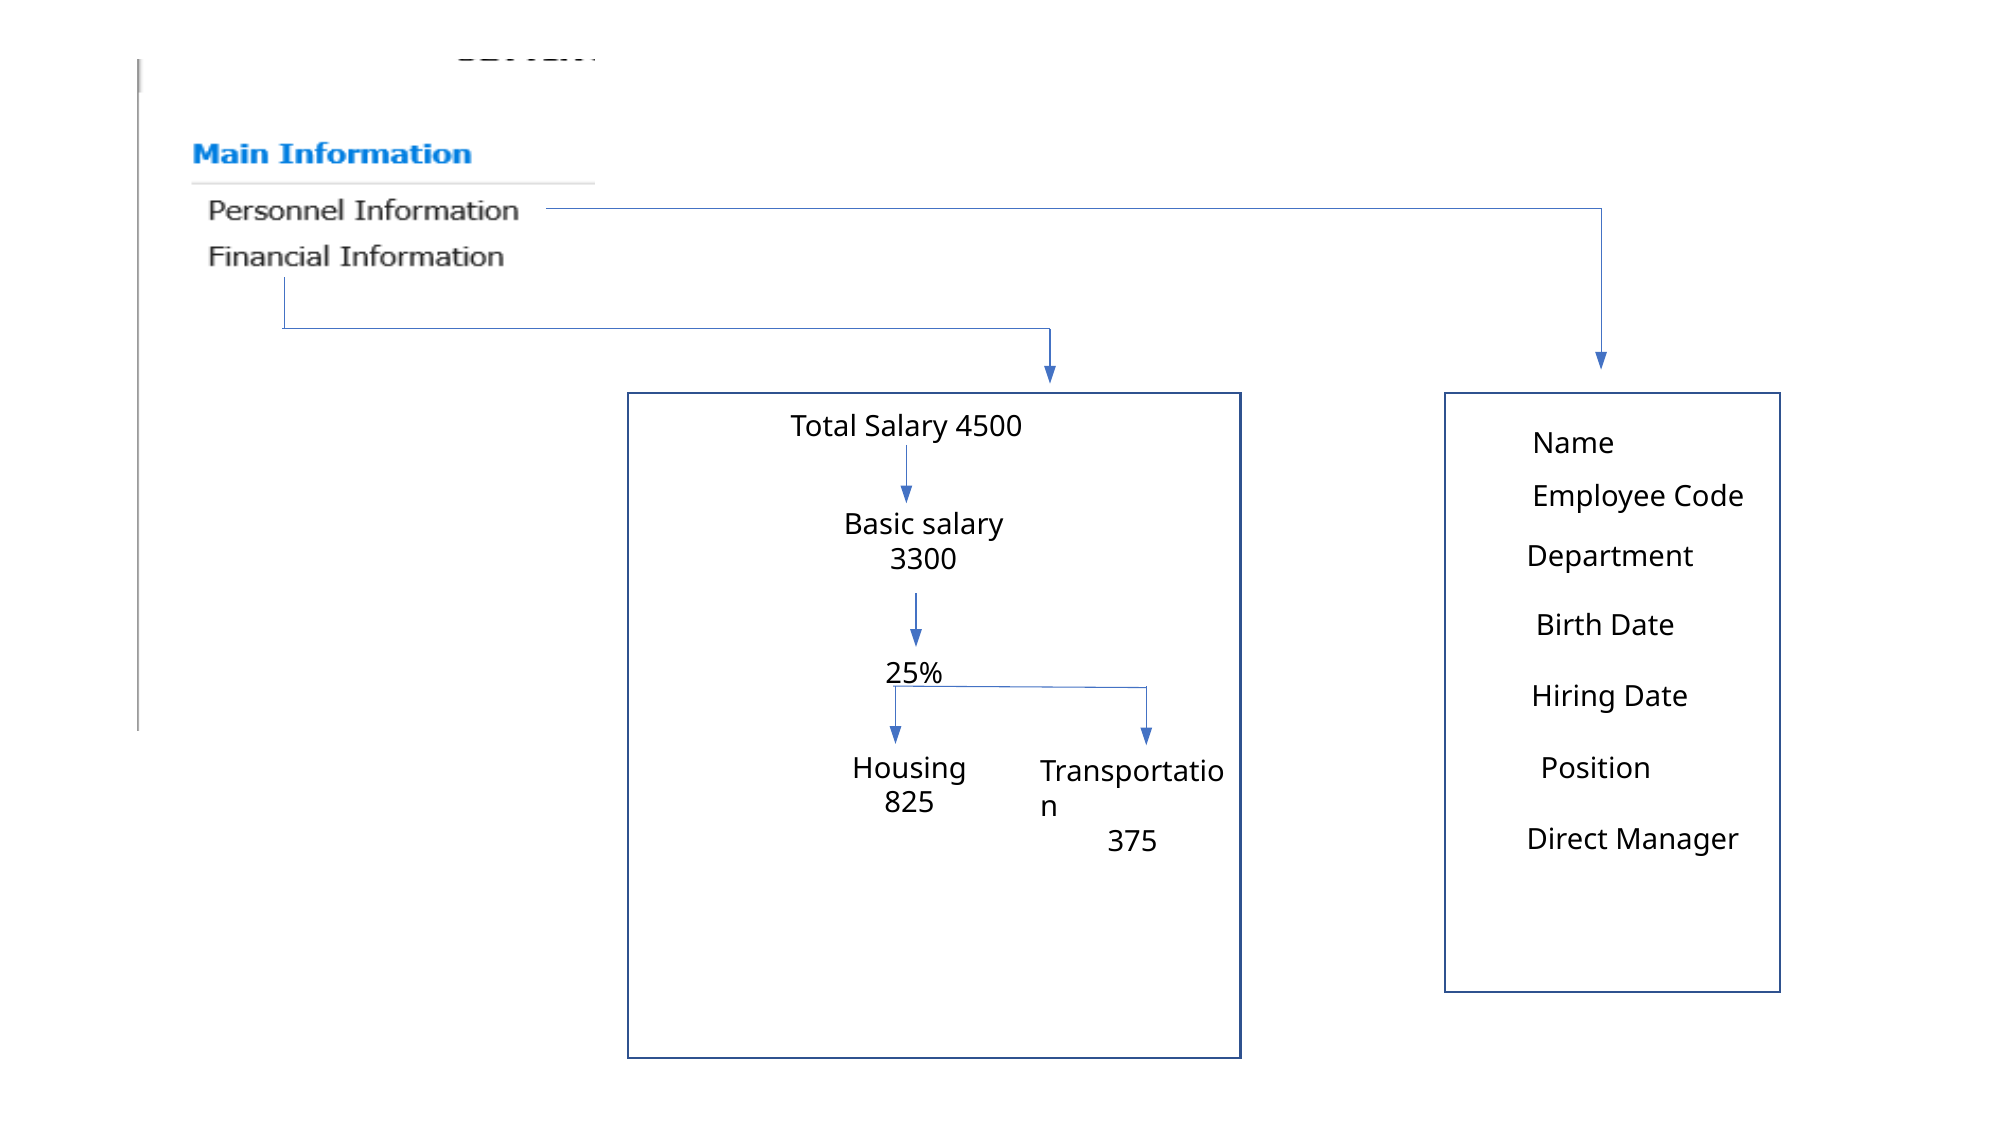

Total Salary 4500
Name
Employee Code
Basic salary
3300
Department
Birth Date
25%
Hiring Date
Housing
825
Position
Transportation
375
Direct Manager